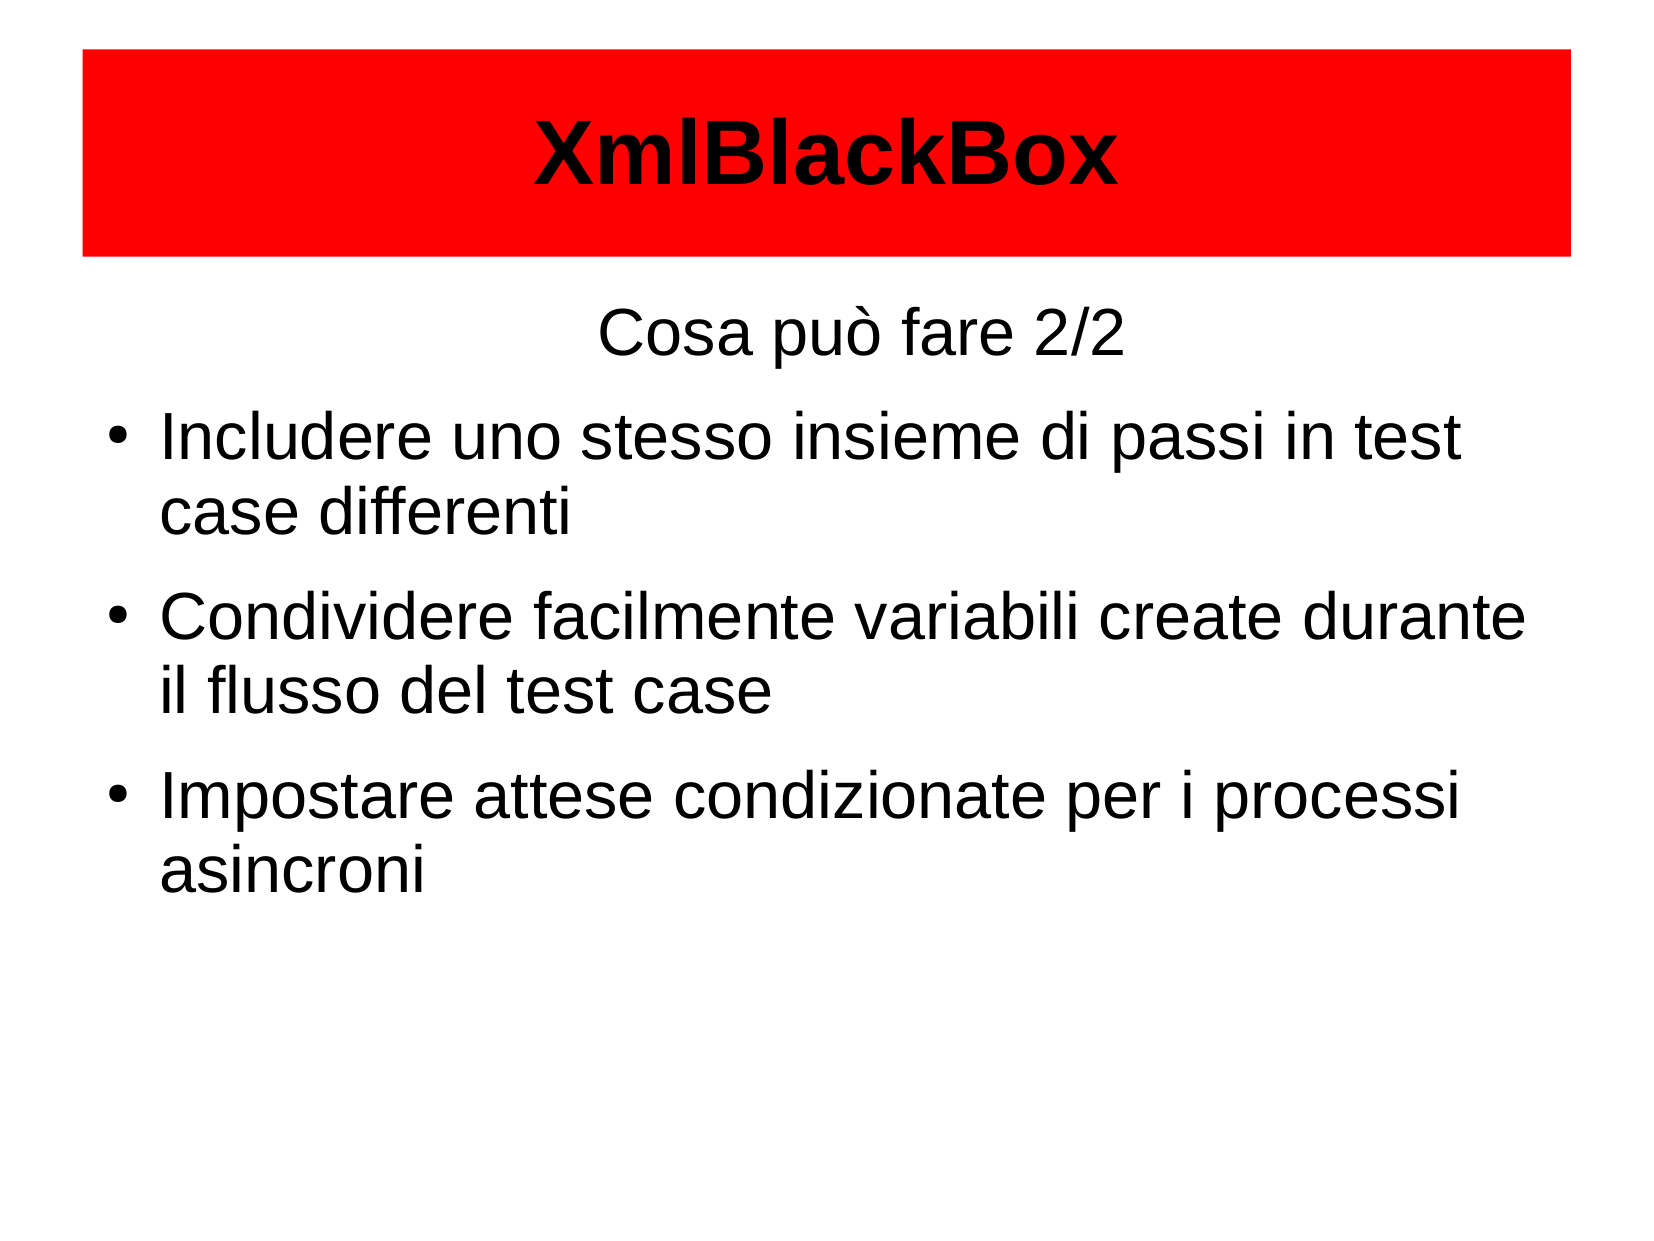

# XmlBlackBox
Cosa può fare 2/2
Includere uno stesso insieme di passi in test case differenti
Condividere facilmente variabili create durante il flusso del test case
Impostare attese condizionate per i processi asincroni